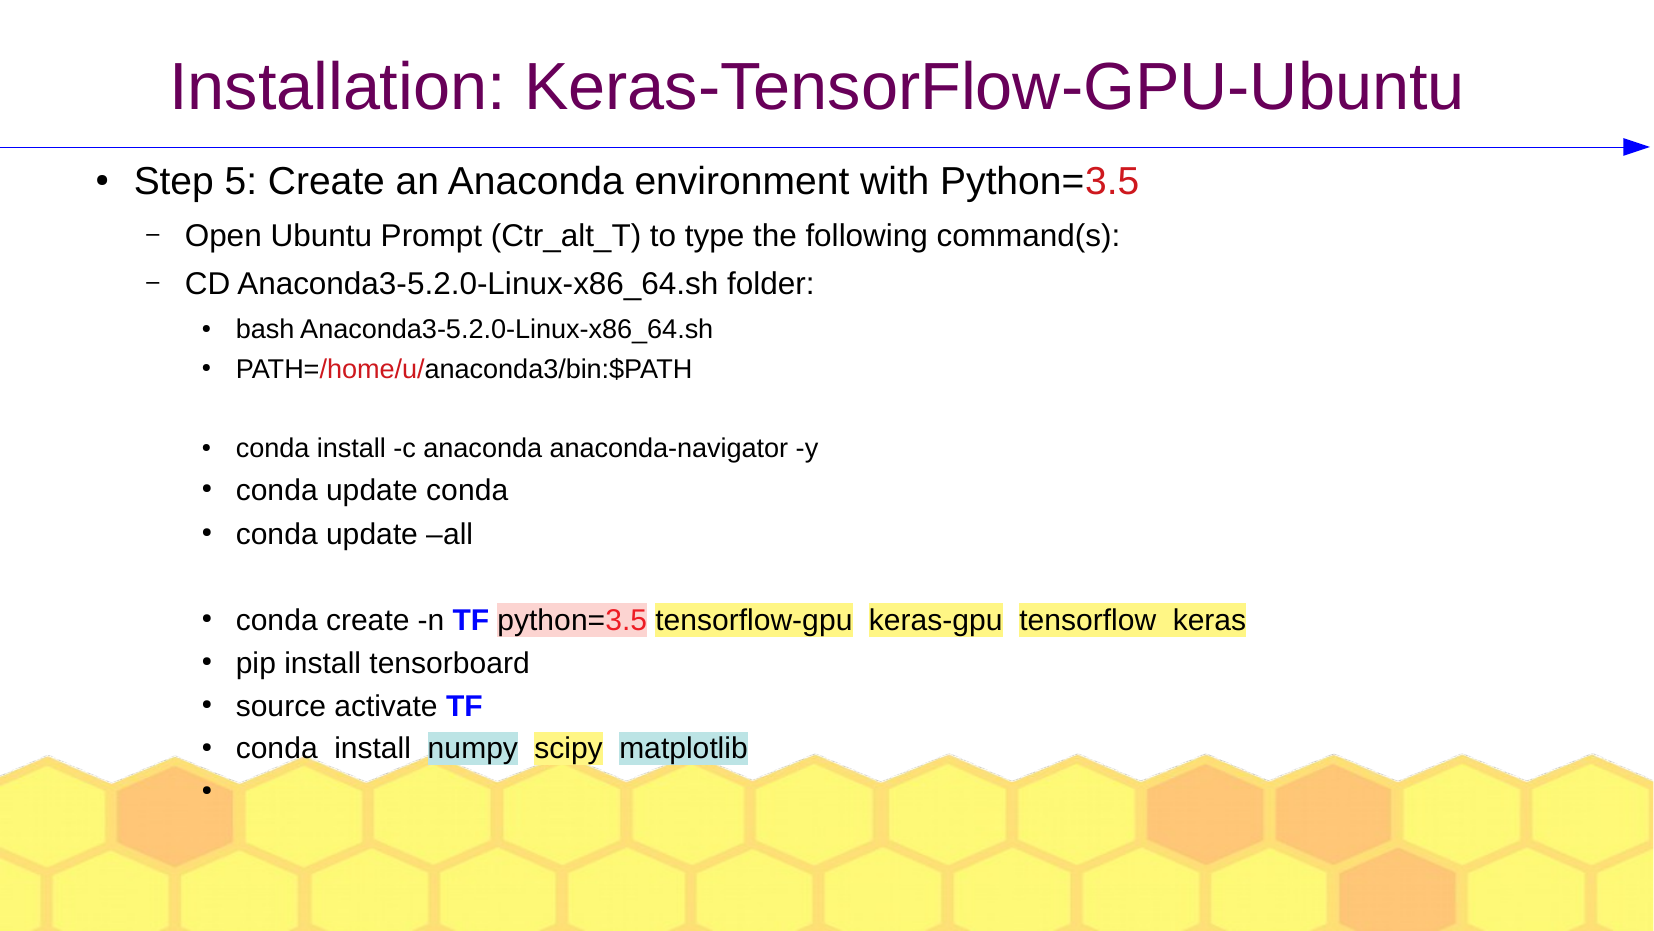

Installation: Keras-TensorFlow-GPU-Ubuntu
# Step 5: Create an Anaconda environment with Python=3.5
Open Ubuntu Prompt (Ctr_alt_T) to type the following command(s):
CD Anaconda3-5.2.0-Linux-x86_64.sh folder:
bash Anaconda3-5.2.0-Linux-x86_64.sh
PATH=/home/u/anaconda3/bin:$PATH
conda install -c anaconda anaconda-navigator -y
conda update conda
conda update –all
conda create -n TF python=3.5 tensorflow-gpu keras-gpu tensorflow keras
pip install tensorboard
source activate TF
conda install numpy scipy matplotlib